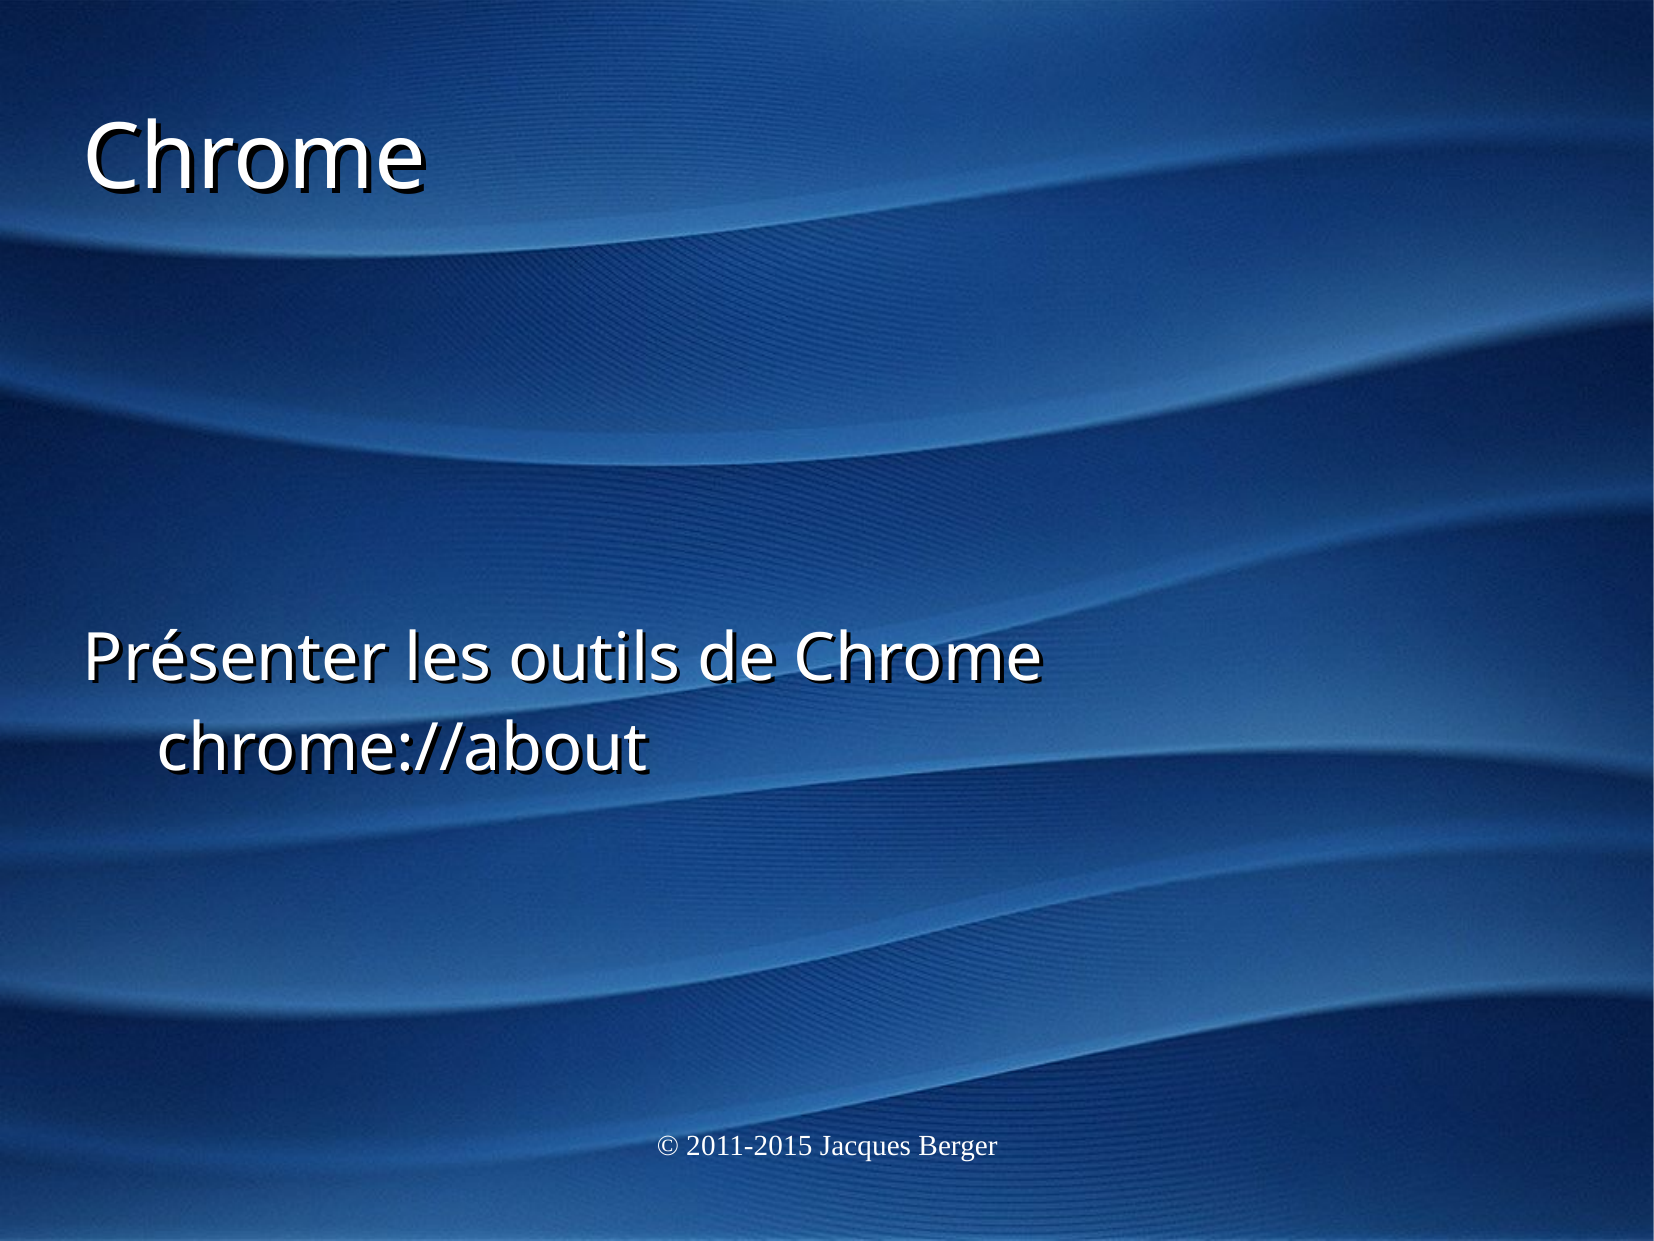

# Chrome
Présenter les outils de Chrome
	chrome://about
© 2011-2015 Jacques Berger